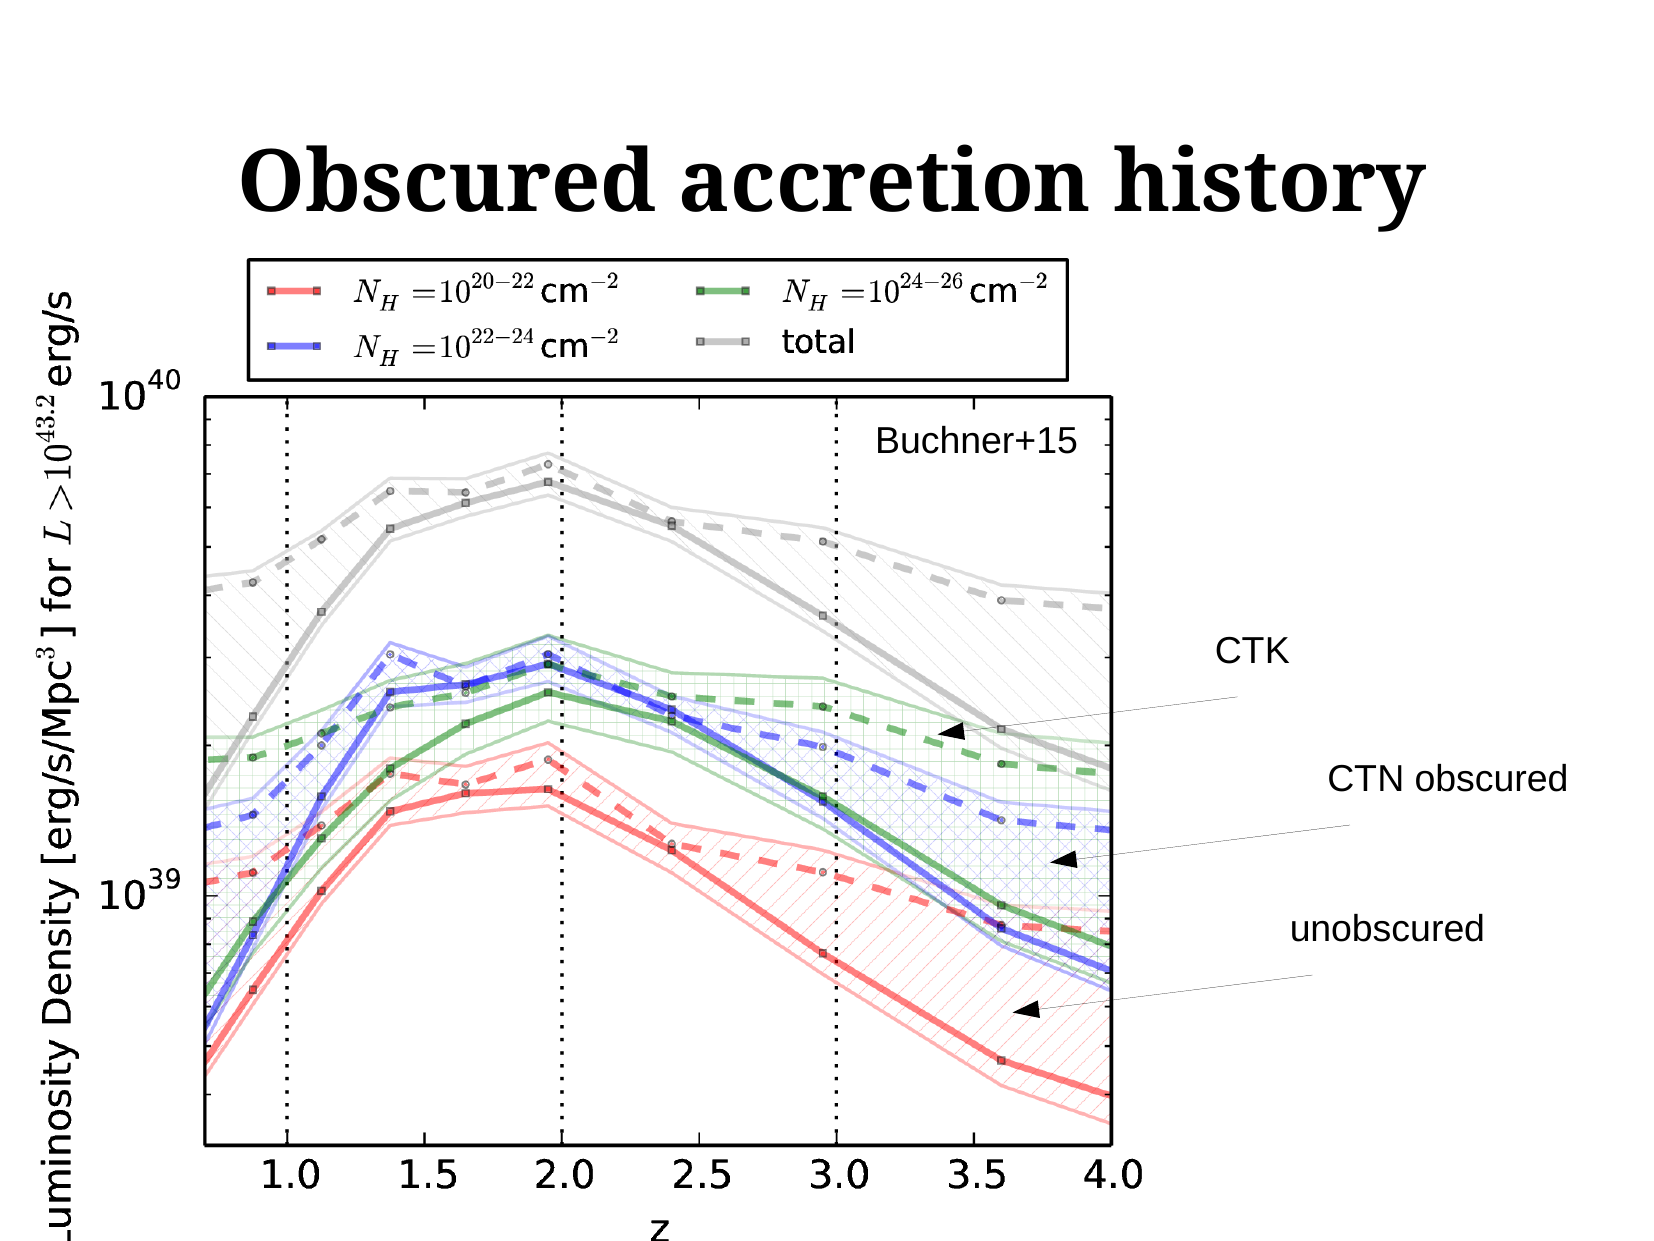

# Obscured accretion history
Buchner+15
CTK
CTN obscured
unobscured